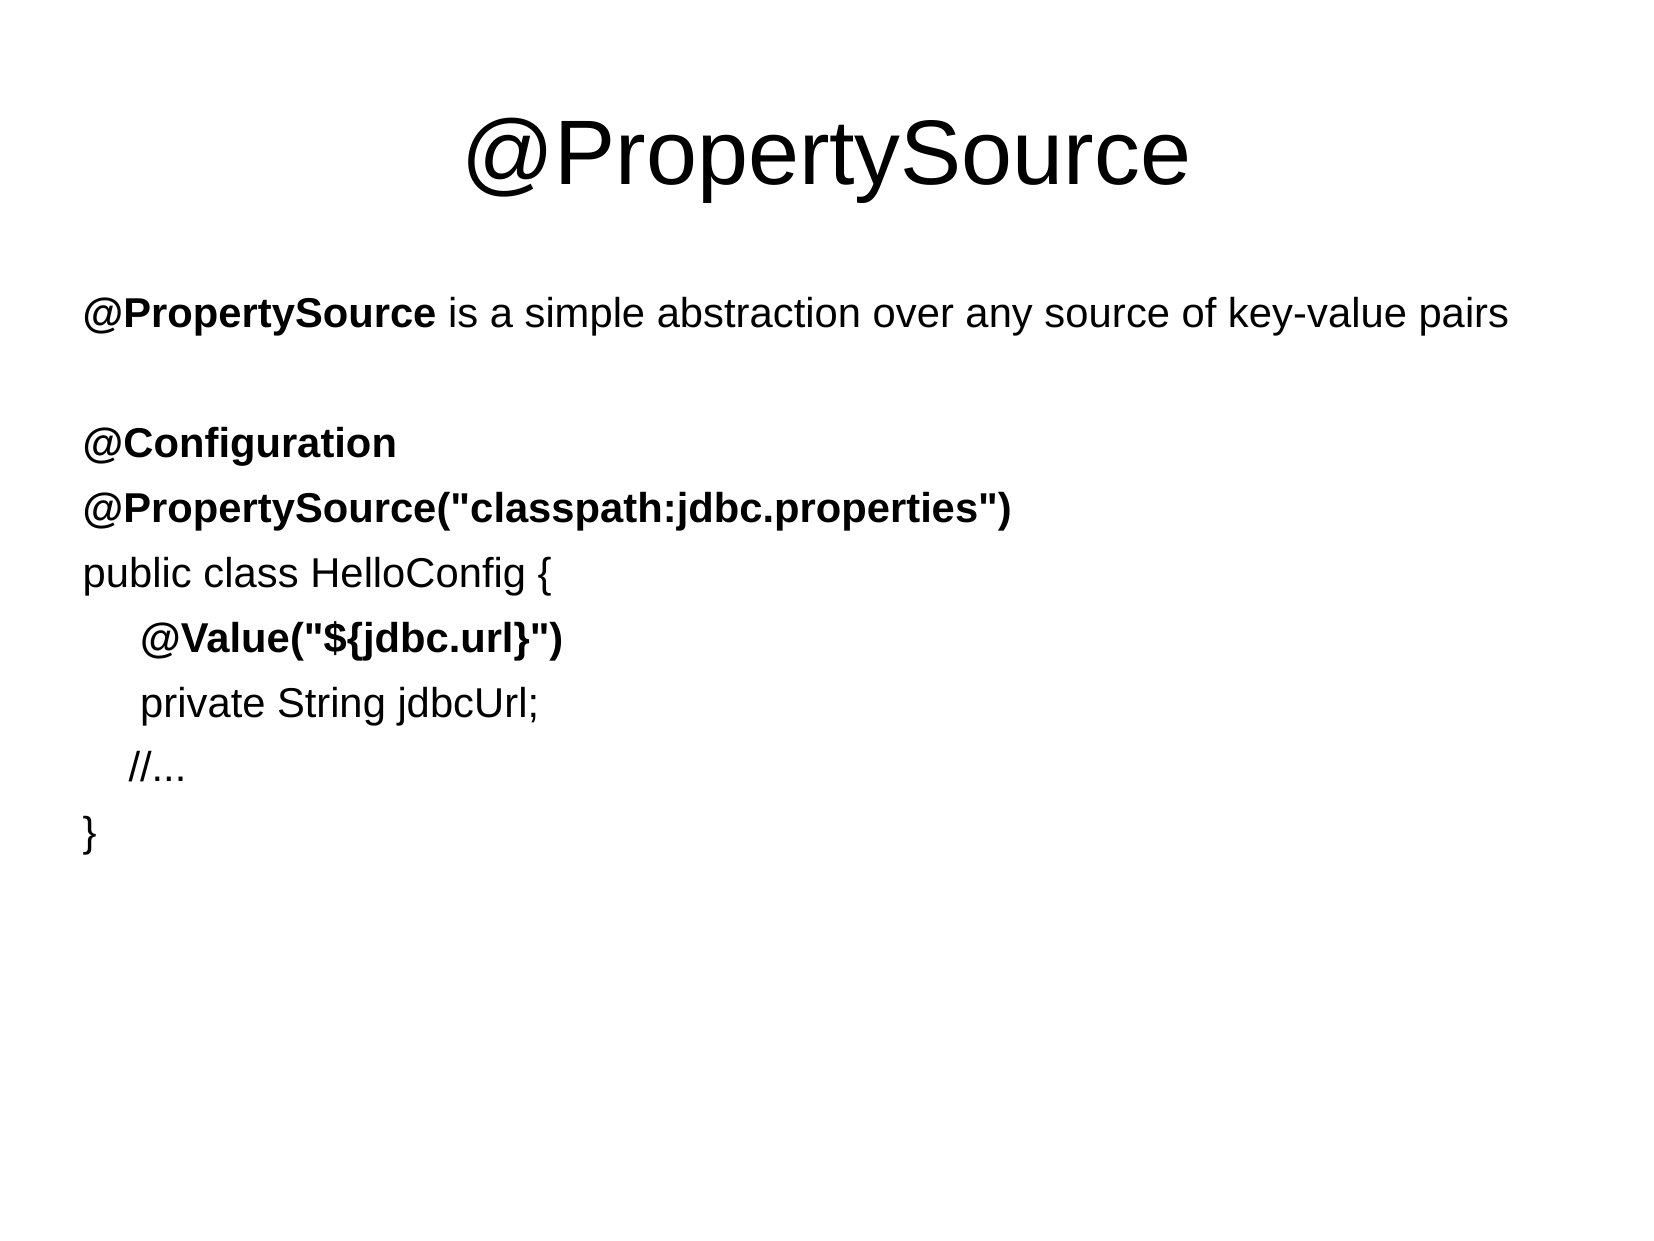

# @PropertySource
@PropertySource is a simple abstraction over any source of key-value pairs
@Configuration
@PropertySource("classpath:jdbc.properties")
public class HelloConfig {
 @Value("${jdbc.url}")
 private String jdbcUrl;
 //...
}